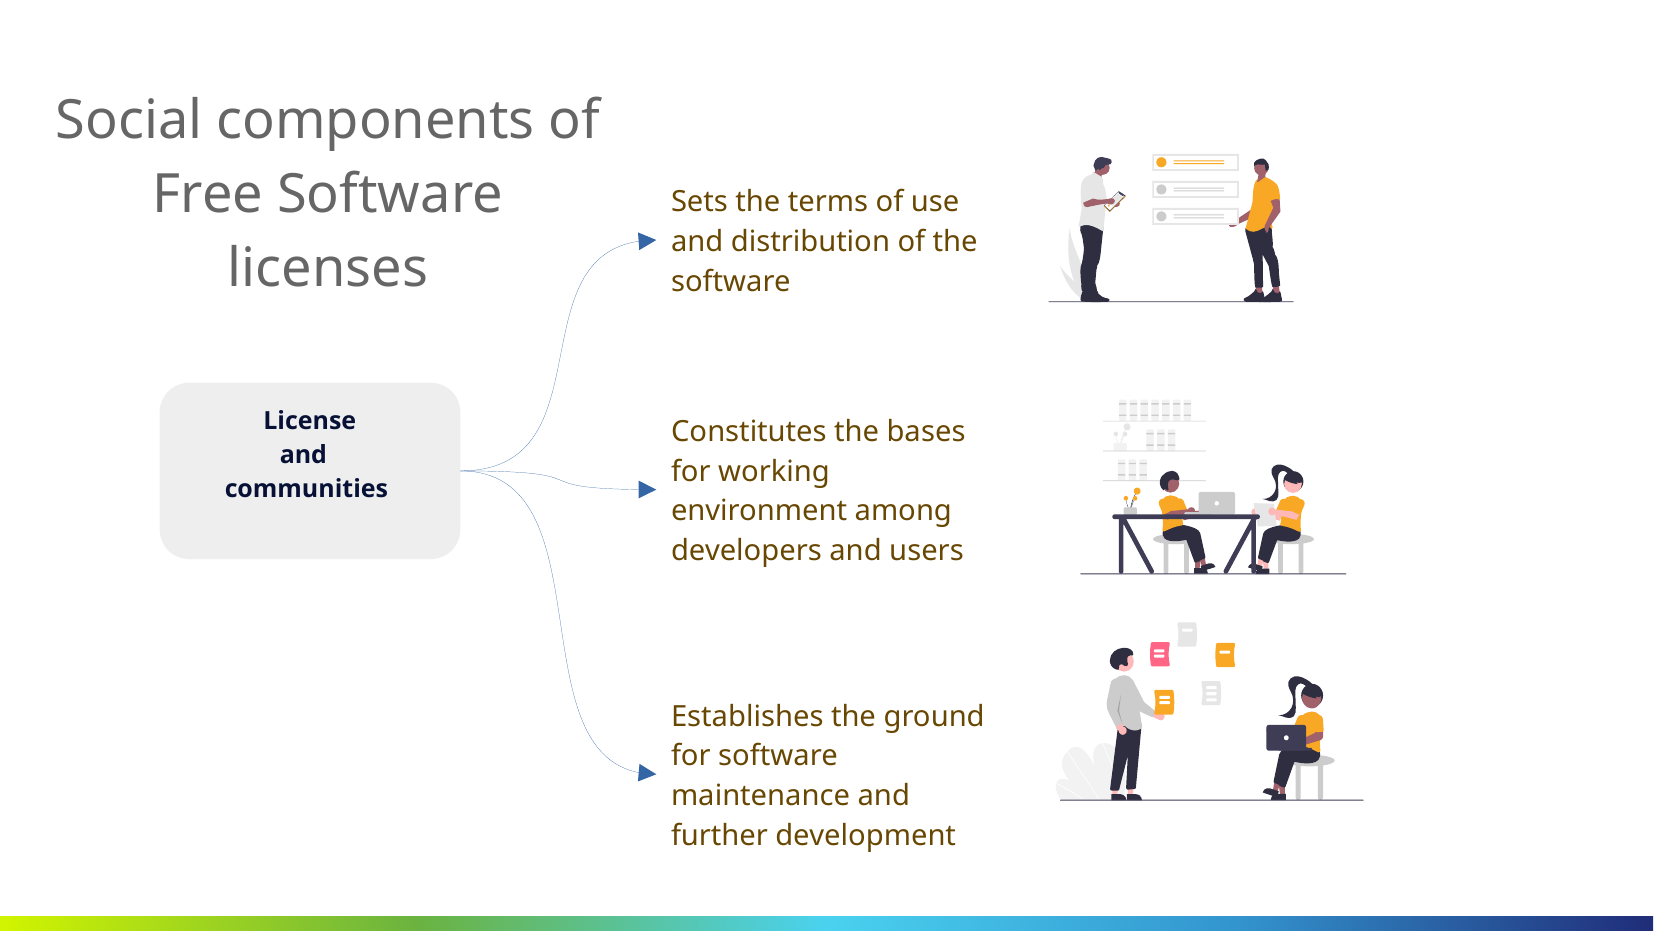

Social components of Free Software licenses
Sets the terms of use and distribution of the software
#
License
and
communities
Constitutes the bases for working environment among developers and users
Establishes the ground for software maintenance and further development